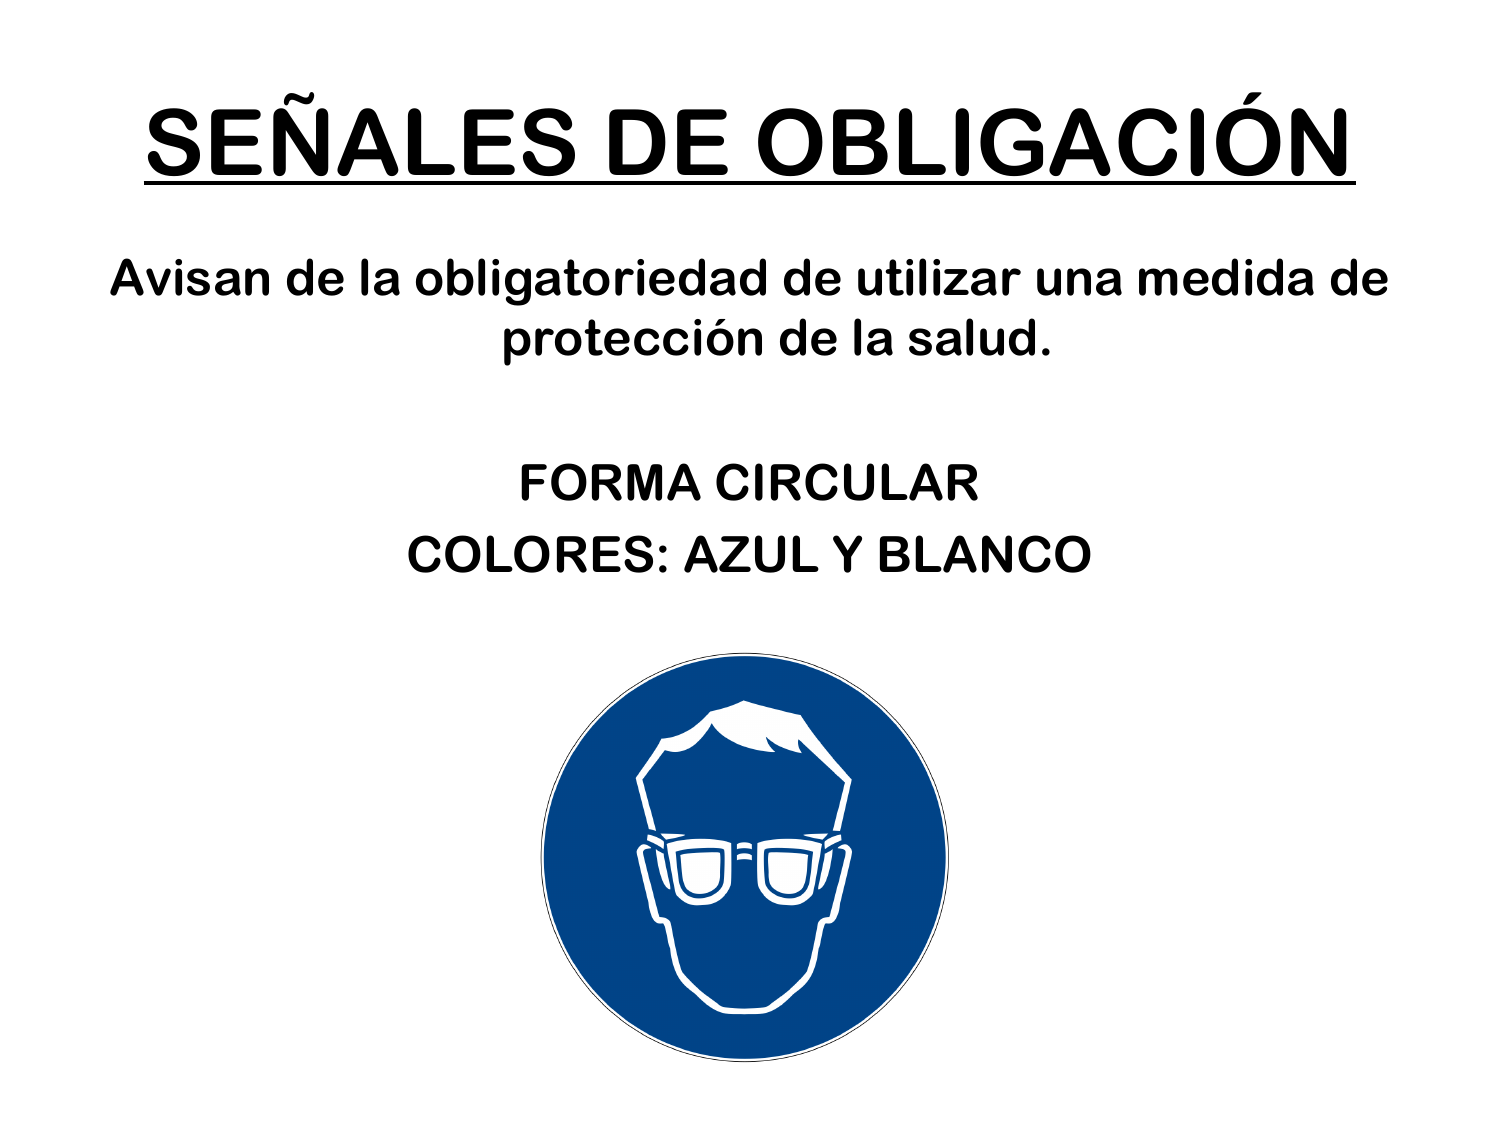

# SEÑALES DE OBLIGACIÓN
Avisan de la obligatoriedad de utilizar una medida de protección de la salud.
FORMA CIRCULAR
COLORES: AZUL Y BLANCO